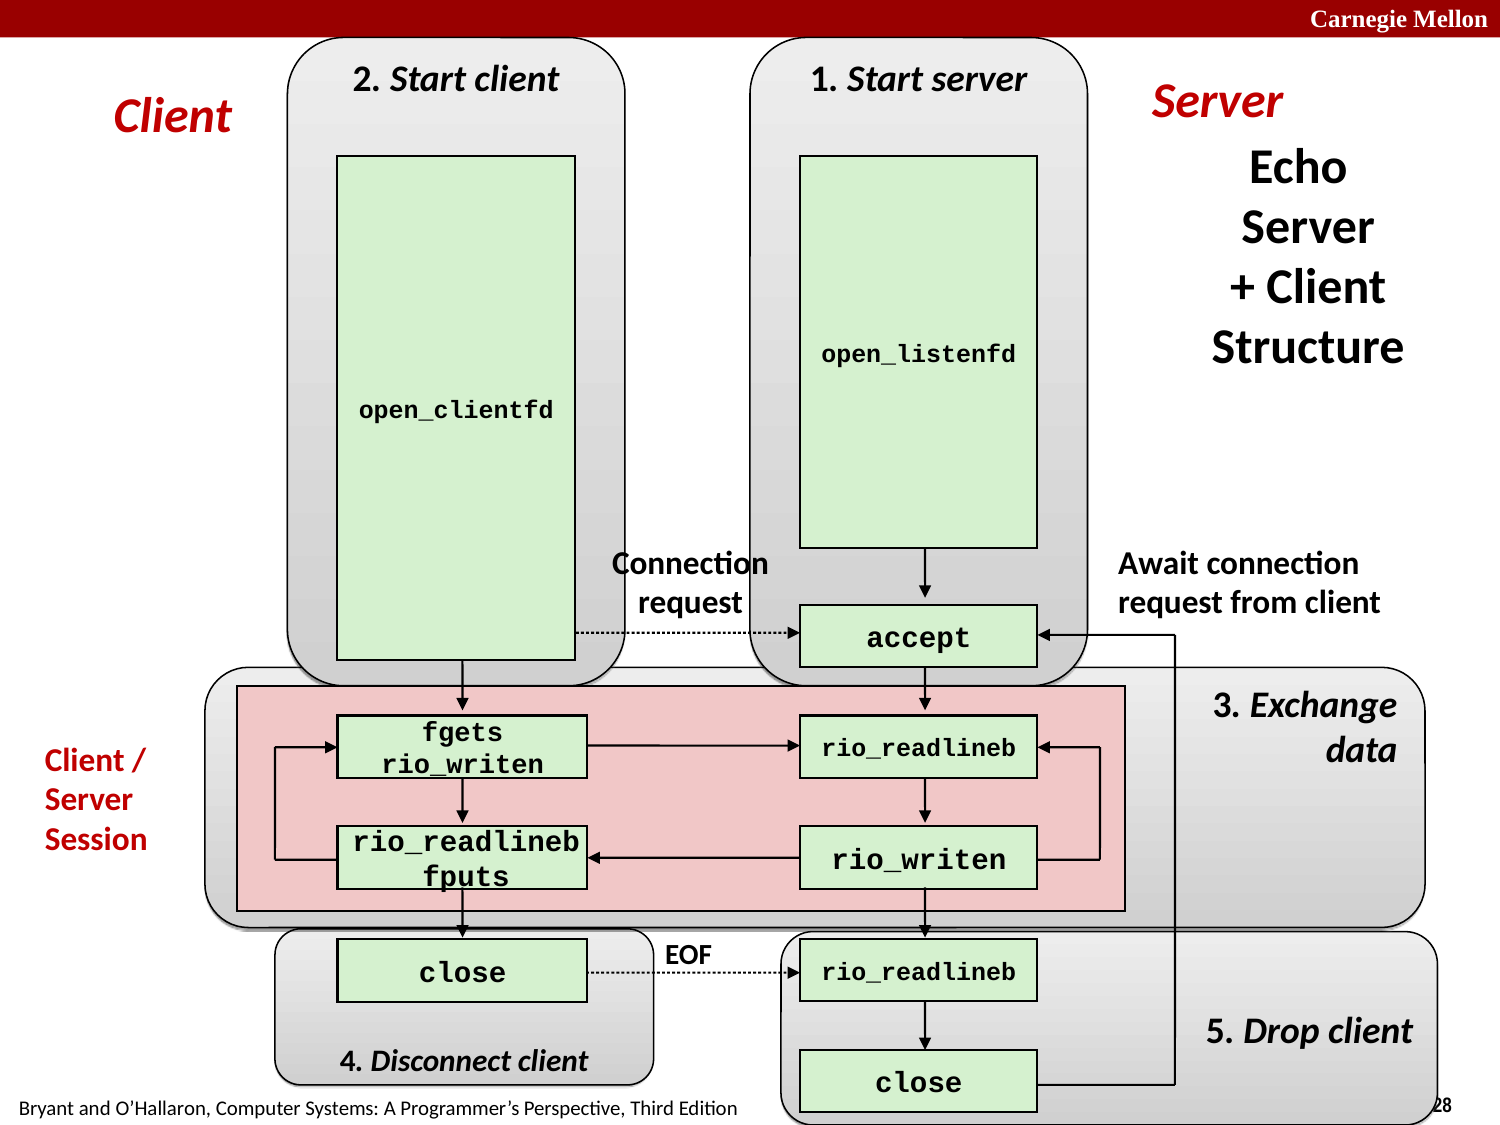

2. Start client
1. Start server
Server
Client
# Echo Server + Client Structure
open_clientfd
open_listenfd
Connection
request
Await connection
request from client
accept
EOF
rio_readlineb
close
close
fgets
rio_writen
rio_readlineb
rio_readlineb
fputs
rio_writen
3. Exchange
data
Client / Server
Session
4. Disconnect client
5. Drop client